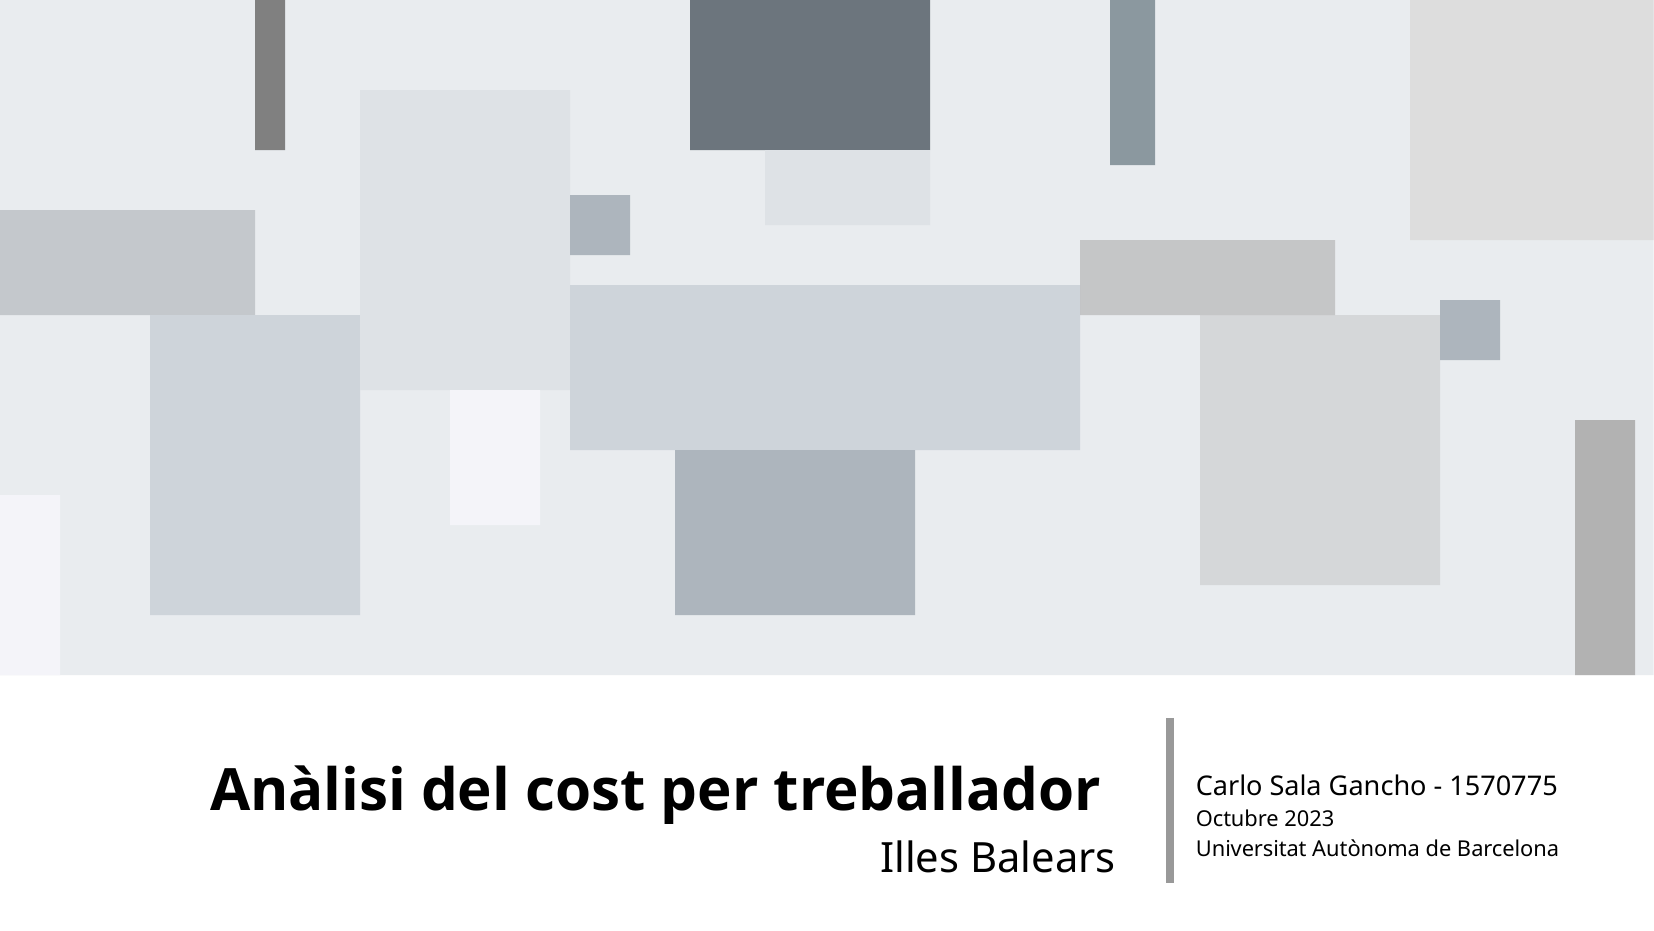

Anàlisi del cost per treballador
Illes Balears
Carlo Sala Gancho - 1570775
Octubre 2023
Universitat Autònoma de Barcelona